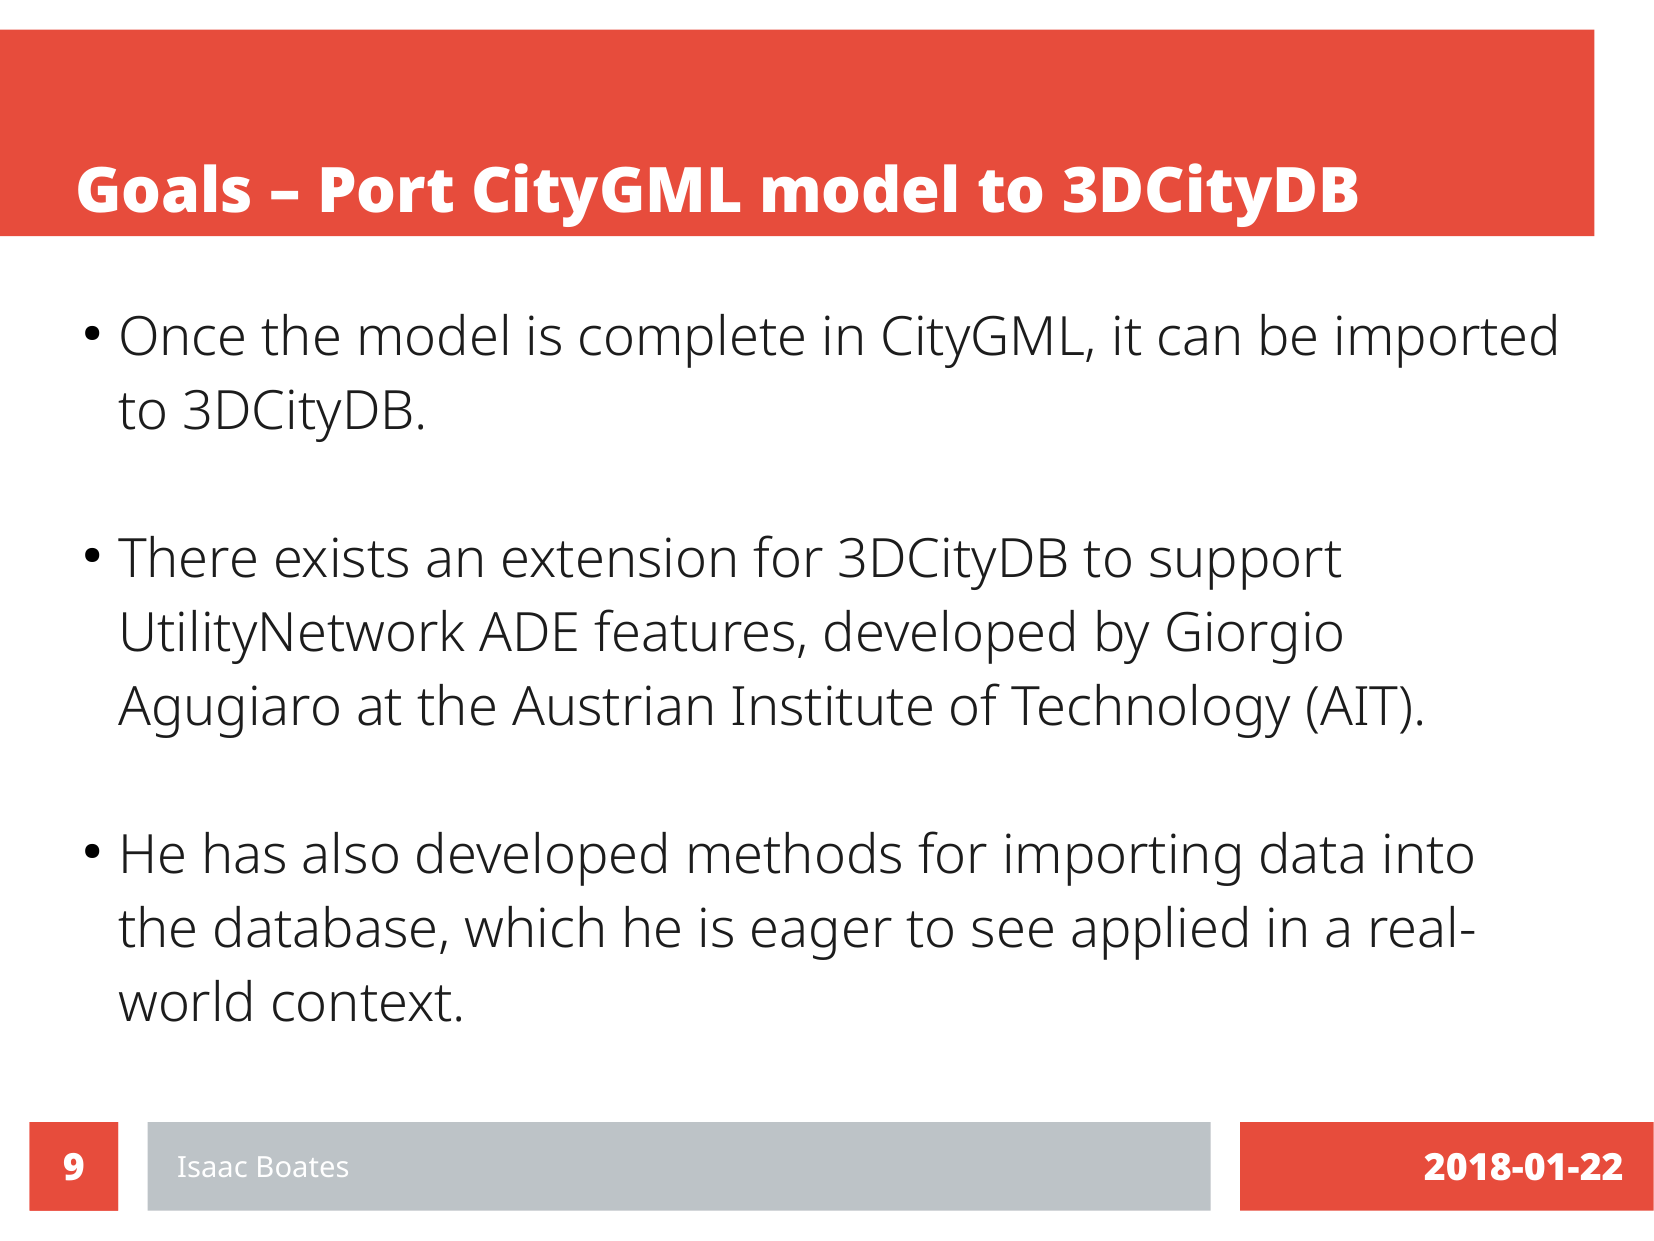

# Goals – Port CityGML model to 3DCityDB
Once the model is complete in CityGML, it can be imported to 3DCityDB.
There exists an extension for 3DCityDB to support UtilityNetwork ADE features, developed by Giorgio Agugiaro at the Austrian Institute of Technology (AIT).
He has also developed methods for importing data into the database, which he is eager to see applied in a real-world context.
9